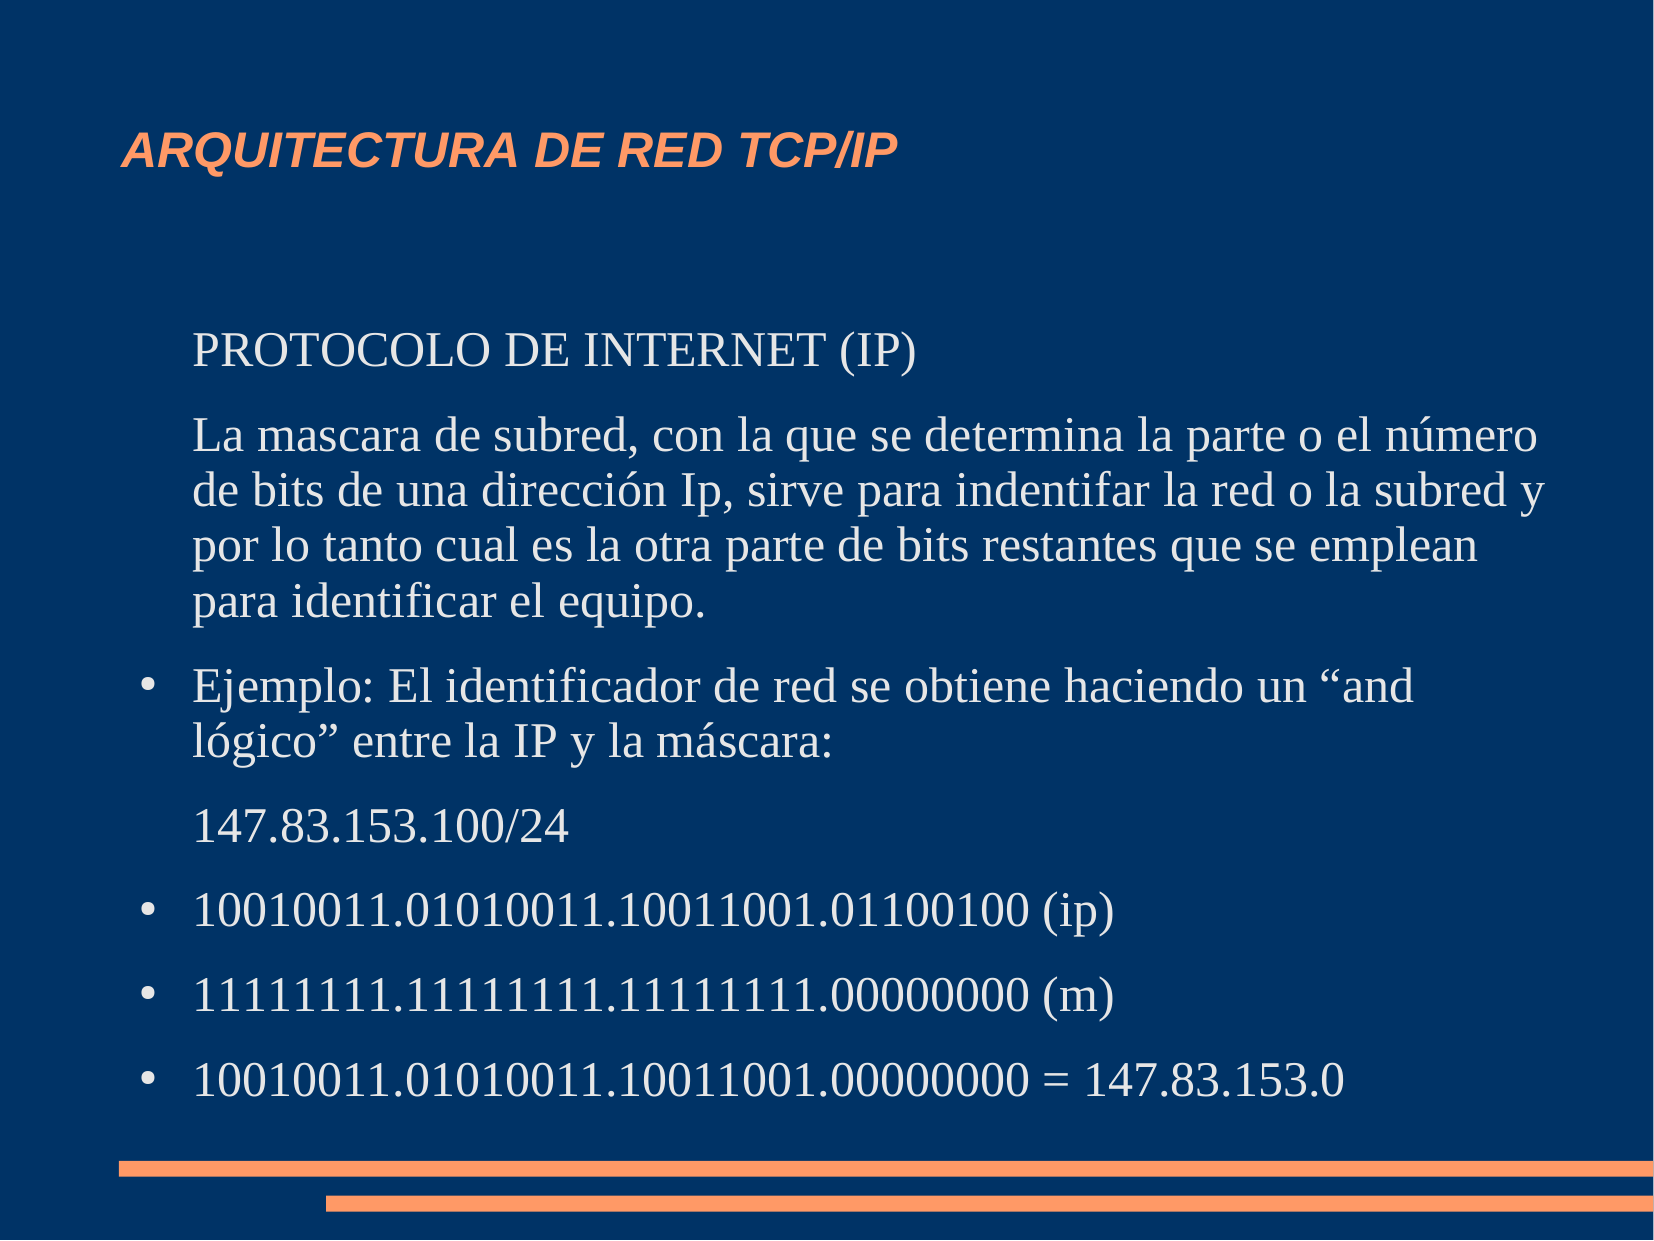

# ARQUITECTURA DE RED TCP/IP
PROTOCOLO DE INTERNET (IP)
La mascara de subred, con la que se determina la parte o el número de bits de una dirección Ip, sirve para indentifar la red o la subred y por lo tanto cual es la otra parte de bits restantes que se emplean para identificar el equipo.
Ejemplo: El identificador de red se obtiene haciendo un “and lógico” entre la IP y la máscara:
147.83.153.100/24
10010011.01010011.10011001.01100100 (ip)
11111111.11111111.11111111.00000000 (m)
10010011.01010011.10011001.00000000 = 147.83.153.0